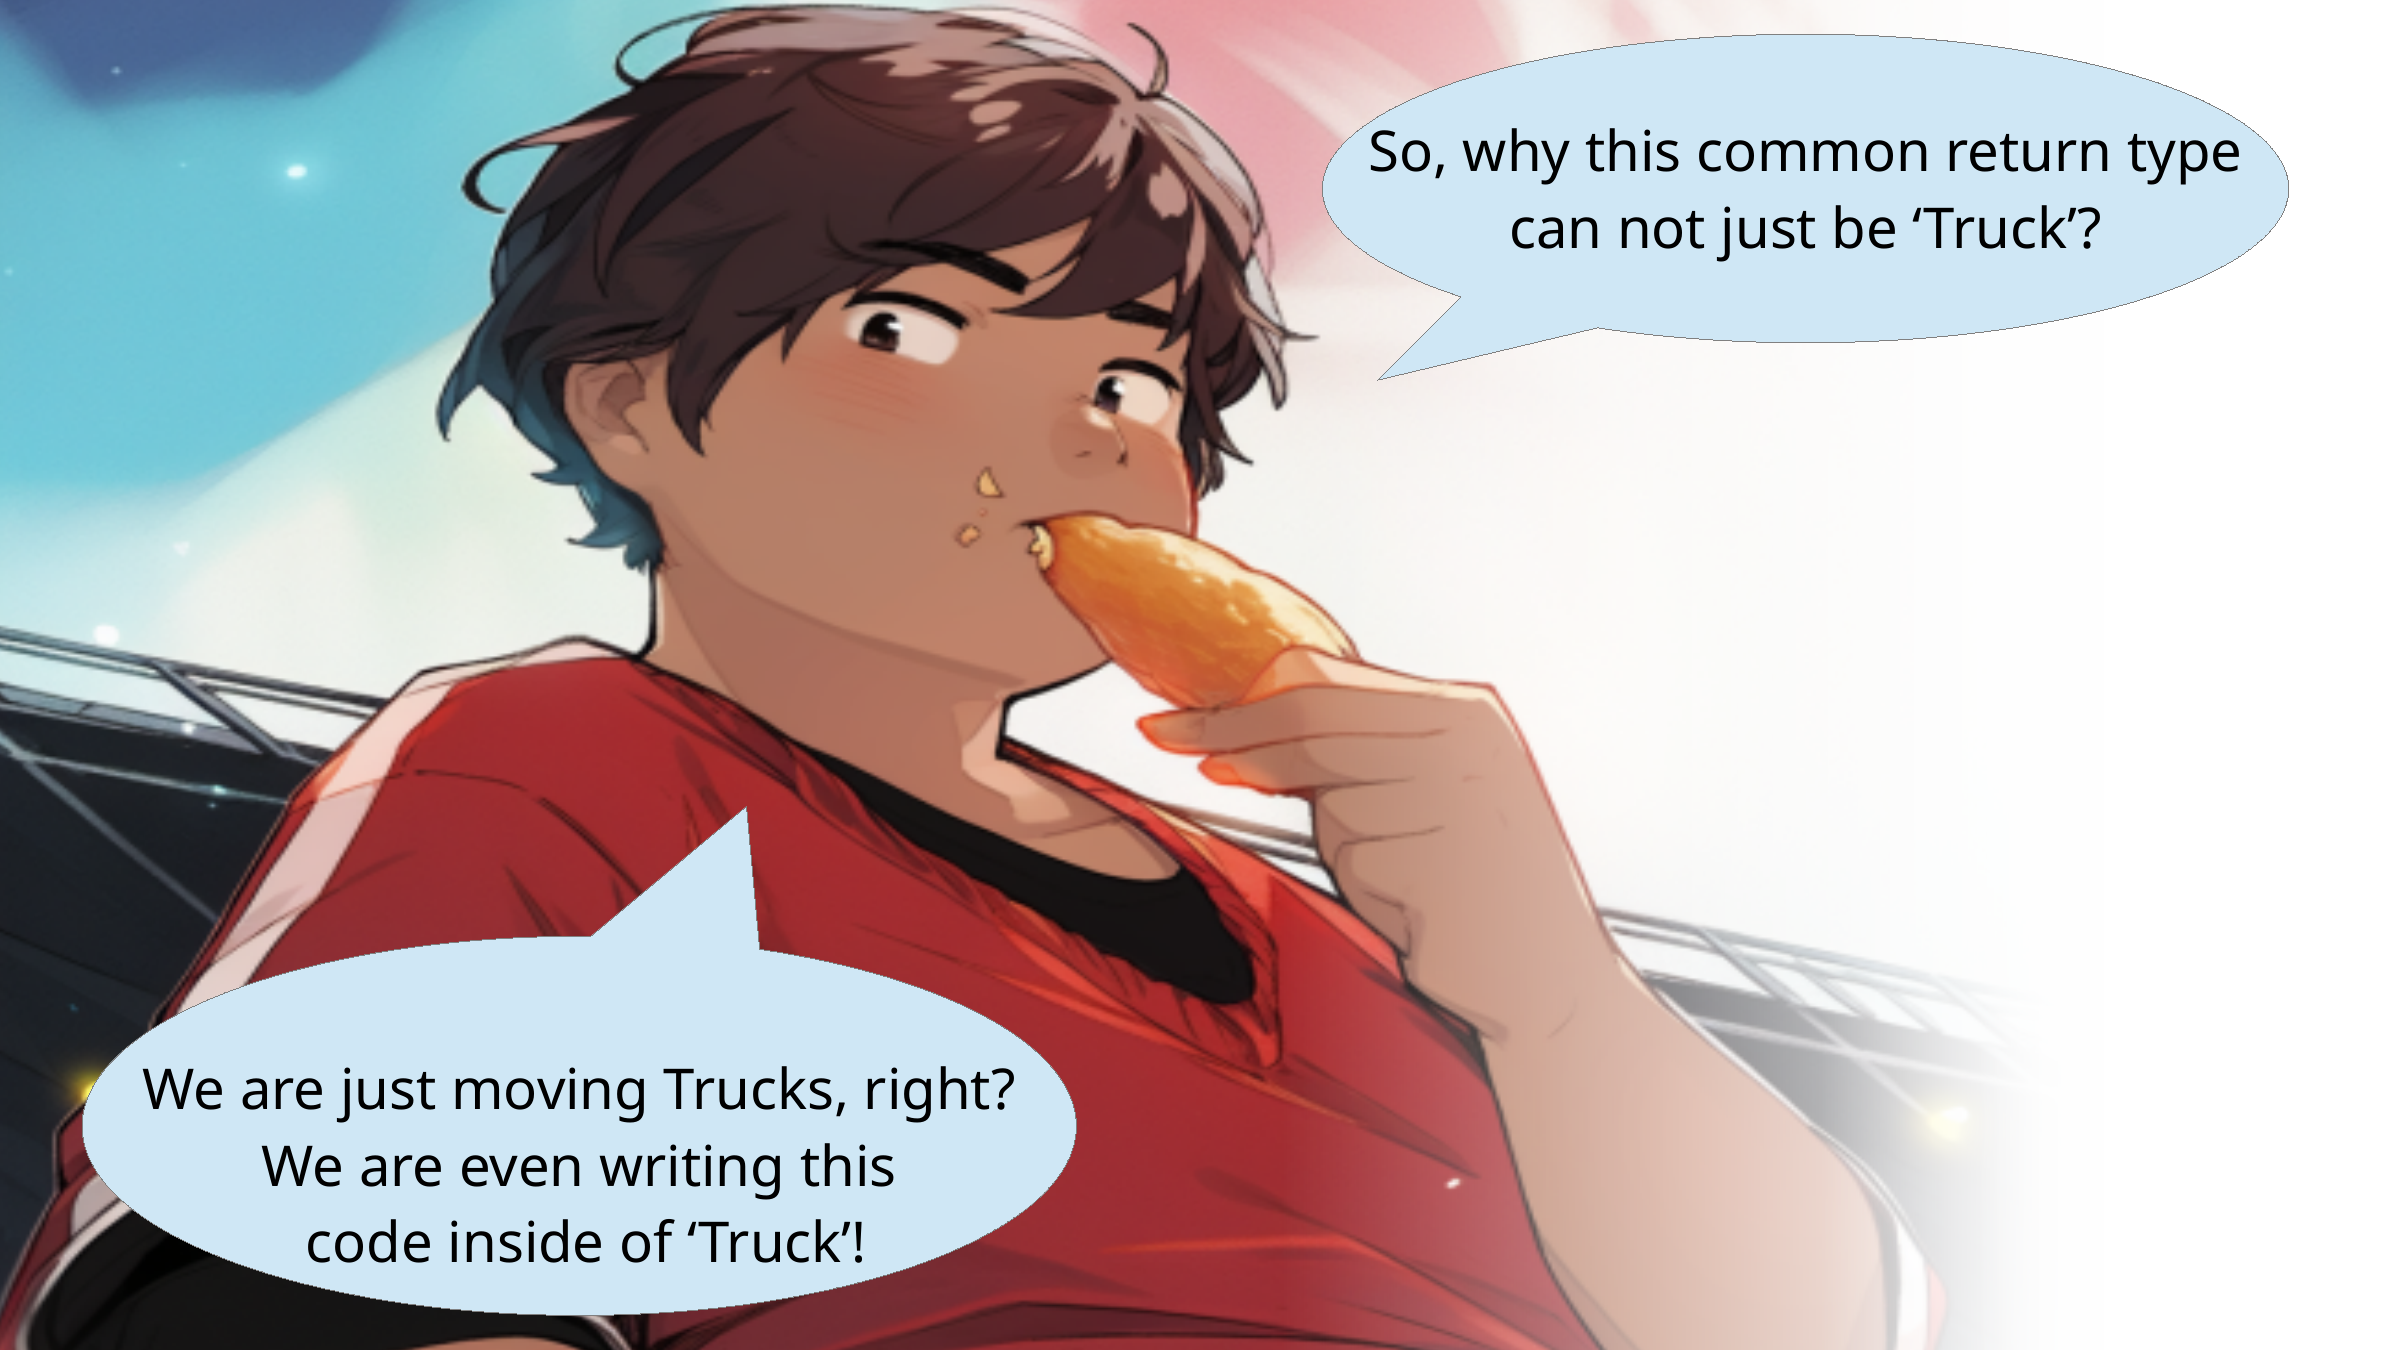

So, why this common return type
can not just be ‘Truck’?
We are just moving Trucks, right?
We are even writing this
 code inside of ‘Truck’!